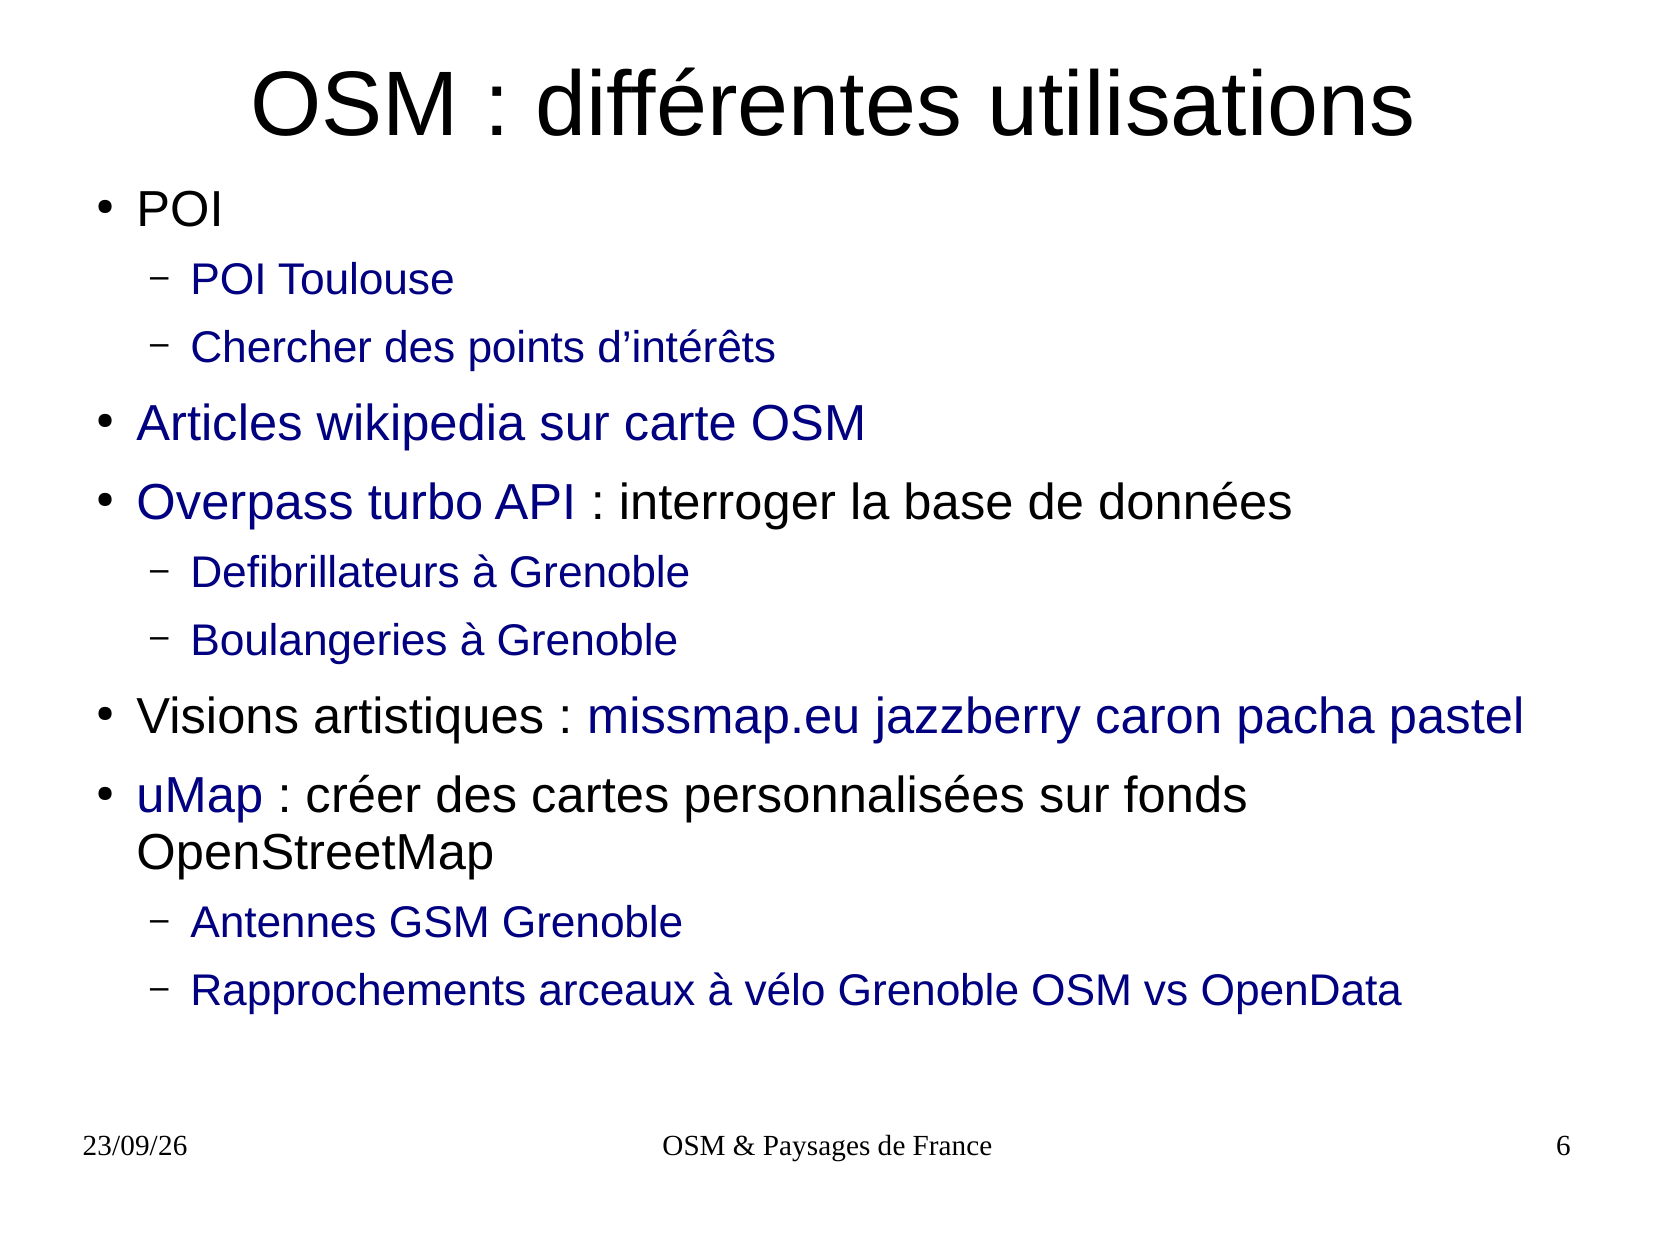

# OSM : différentes utilisations
POI
POI Toulouse
Chercher des points d’intérêts
Articles wikipedia sur carte OSM
Overpass turbo API : interroger la base de données
Defibrillateurs à Grenoble
Boulangeries à Grenoble
Visions artistiques : missmap.eu jazzberry caron pacha pastel
uMap : créer des cartes personnalisées sur fonds OpenStreetMap
Antennes GSM Grenoble
Rapprochements arceaux à vélo Grenoble OSM vs OpenData
OSM & Paysages de France
6